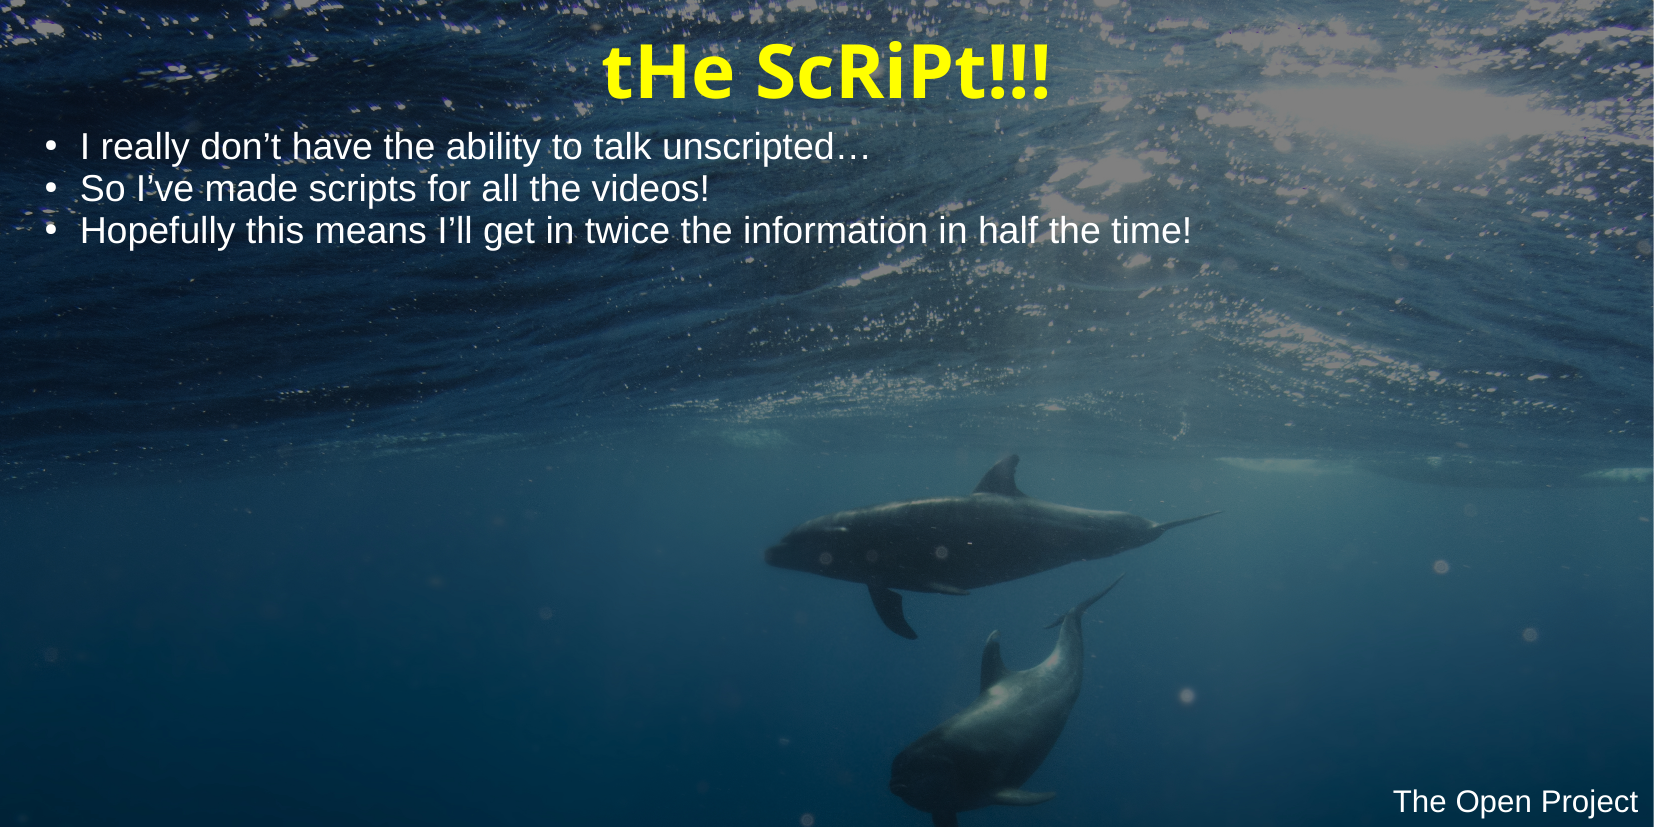

# tHe ScRiPt!!!
I really don’t have the ability to talk unscripted…
So I’ve made scripts for all the videos!
Hopefully this means I’ll get in twice the information in half the time!
The Open Project